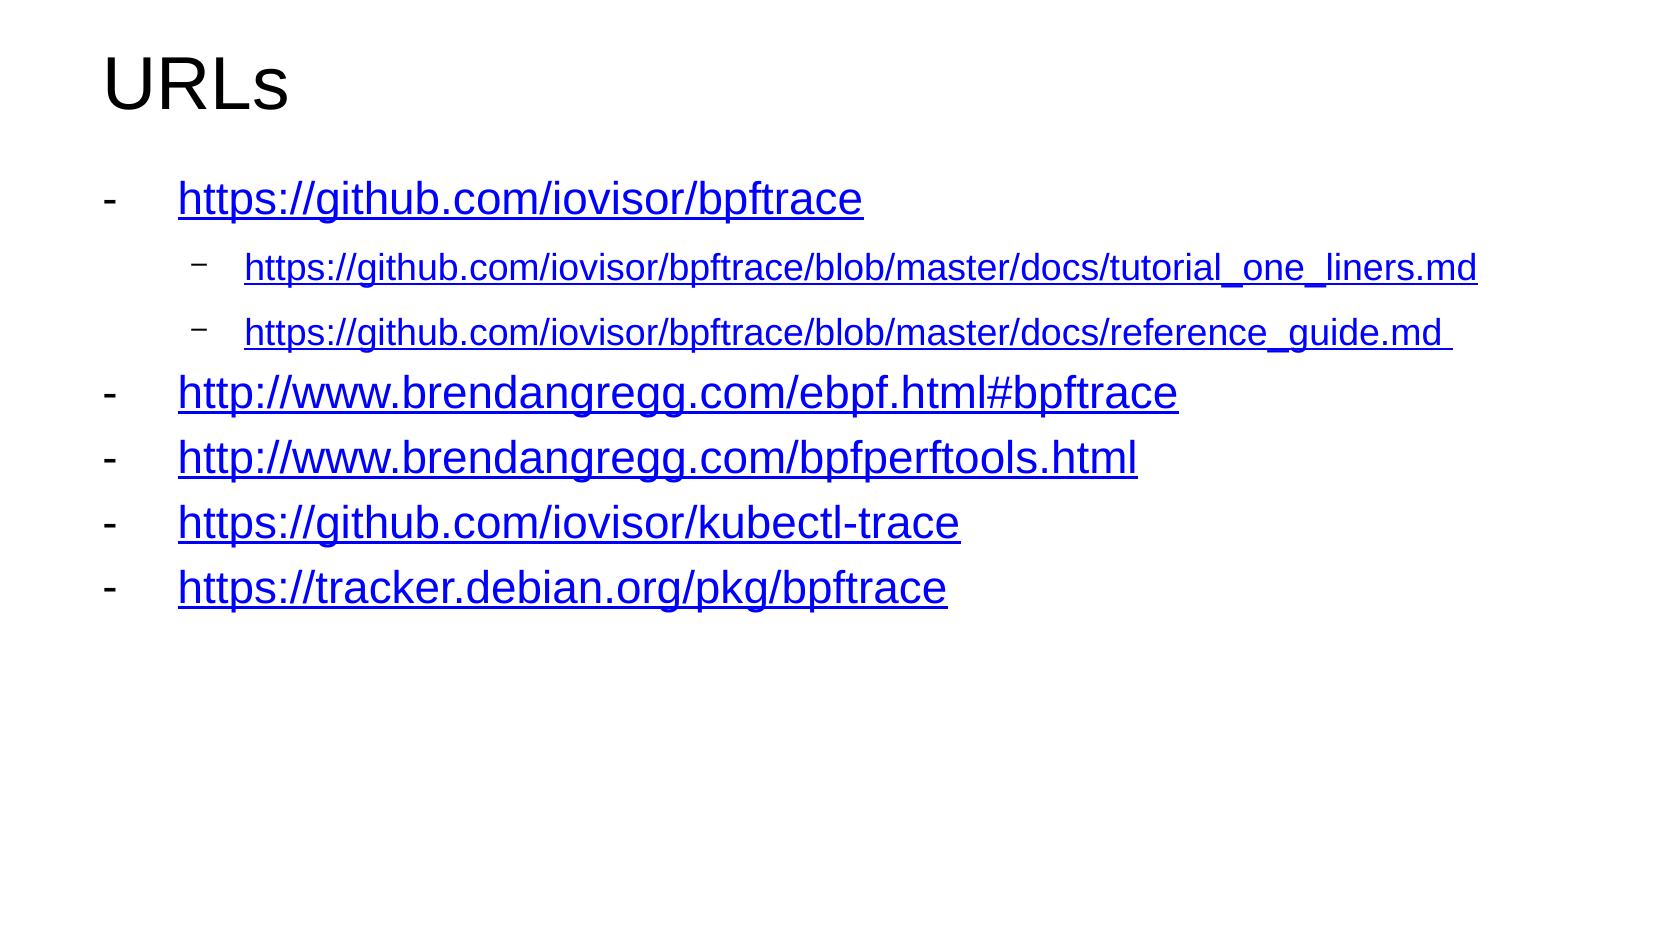

# URLs
https://github.com/iovisor/bpftrace
https://github.com/iovisor/bpftrace/blob/master/docs/tutorial_one_liners.md
https://github.com/iovisor/bpftrace/blob/master/docs/reference_guide.md
http://www.brendangregg.com/ebpf.html#bpftrace
http://www.brendangregg.com/bpfperftools.html
https://github.com/iovisor/kubectl-trace
https://tracker.debian.org/pkg/bpftrace